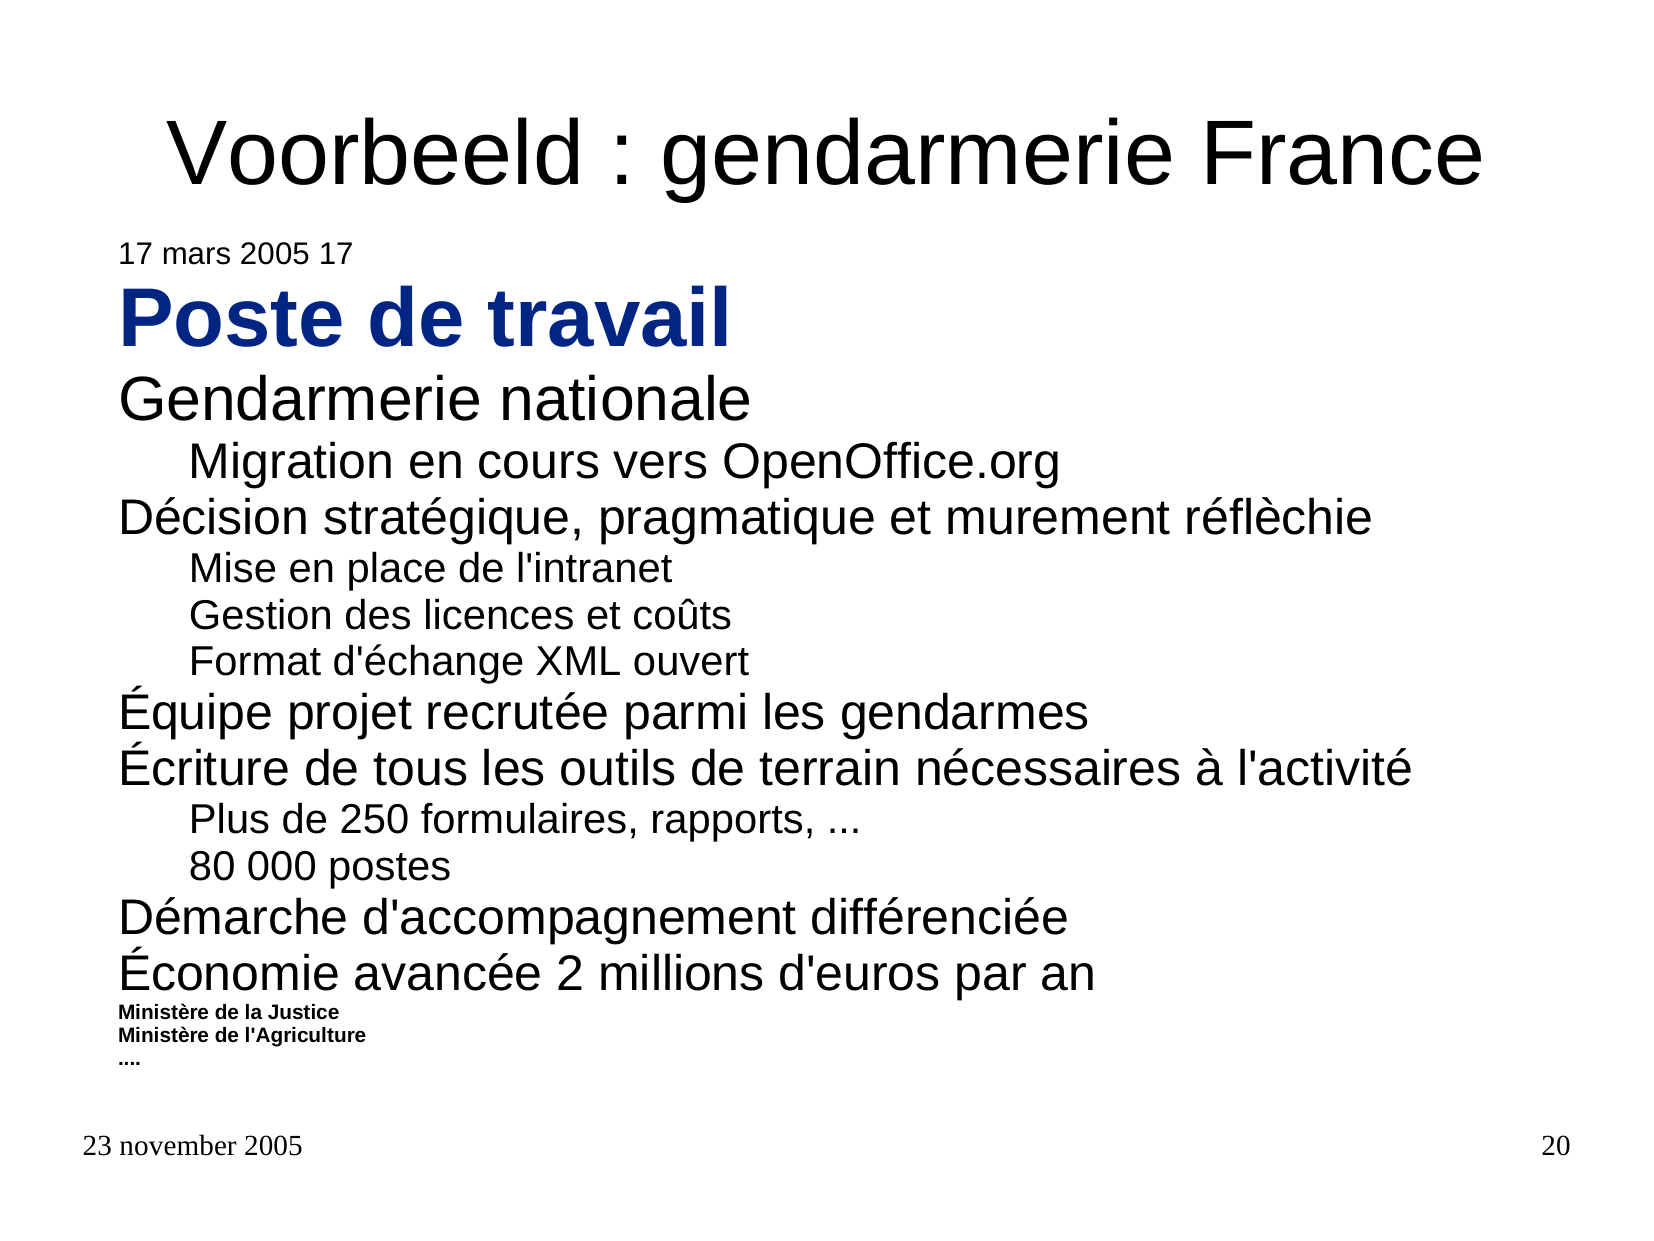

# Voorbeeld : gendarmerie France
17 mars 2005 17
Poste de travail
Gendarmerie nationale
Migration en cours vers OpenOffice.org
Décision stratégique, pragmatique et murement réflèchie
Mise en place de l'intranet
Gestion des licences et coûts
Format d'échange XML ouvert
Équipe projet recrutée parmi les gendarmes
Écriture de tous les outils de terrain nécessaires à l'activité
Plus de 250 formulaires, rapports, ...
80 000 postes
Démarche d'accompagnement différenciée
Économie avancée 2 millions d'euros par an
Ministère de la Justice
Ministère de l'Agriculture
....
23 november 2005
20